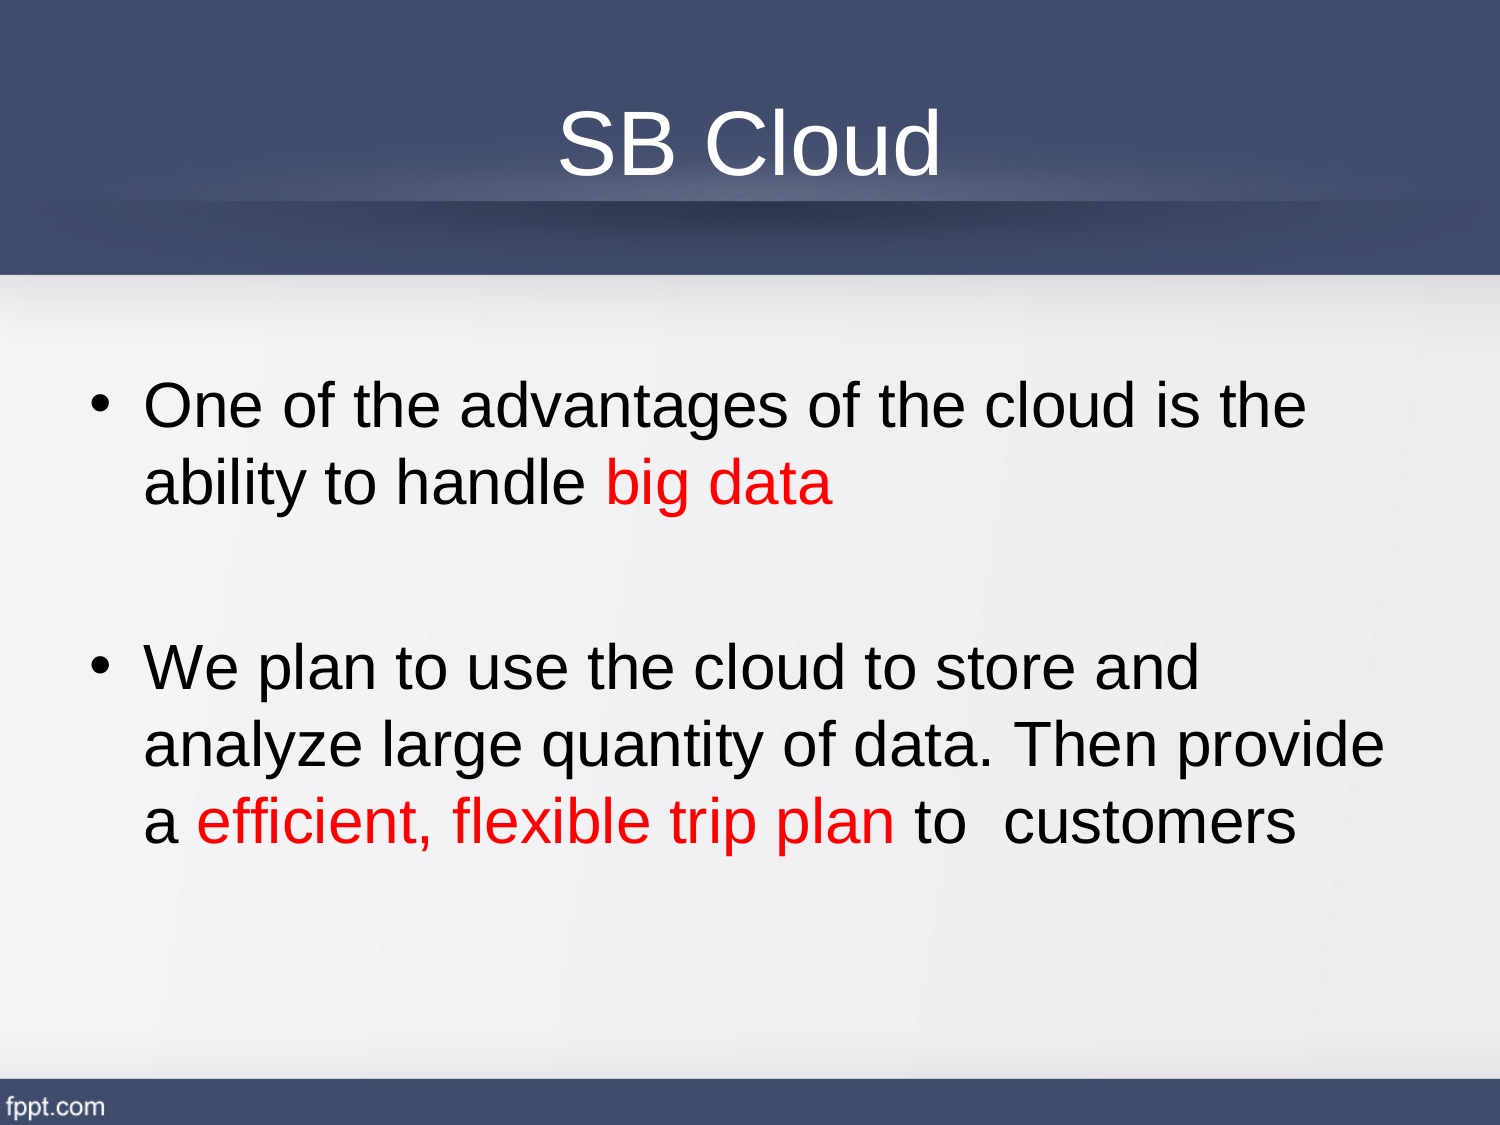

# SB Cloud
One of the advantages of the cloud is the ability to handle big data
We plan to use the cloud to store and analyze large quantity of data. Then provide a efficient, flexible trip plan to customers